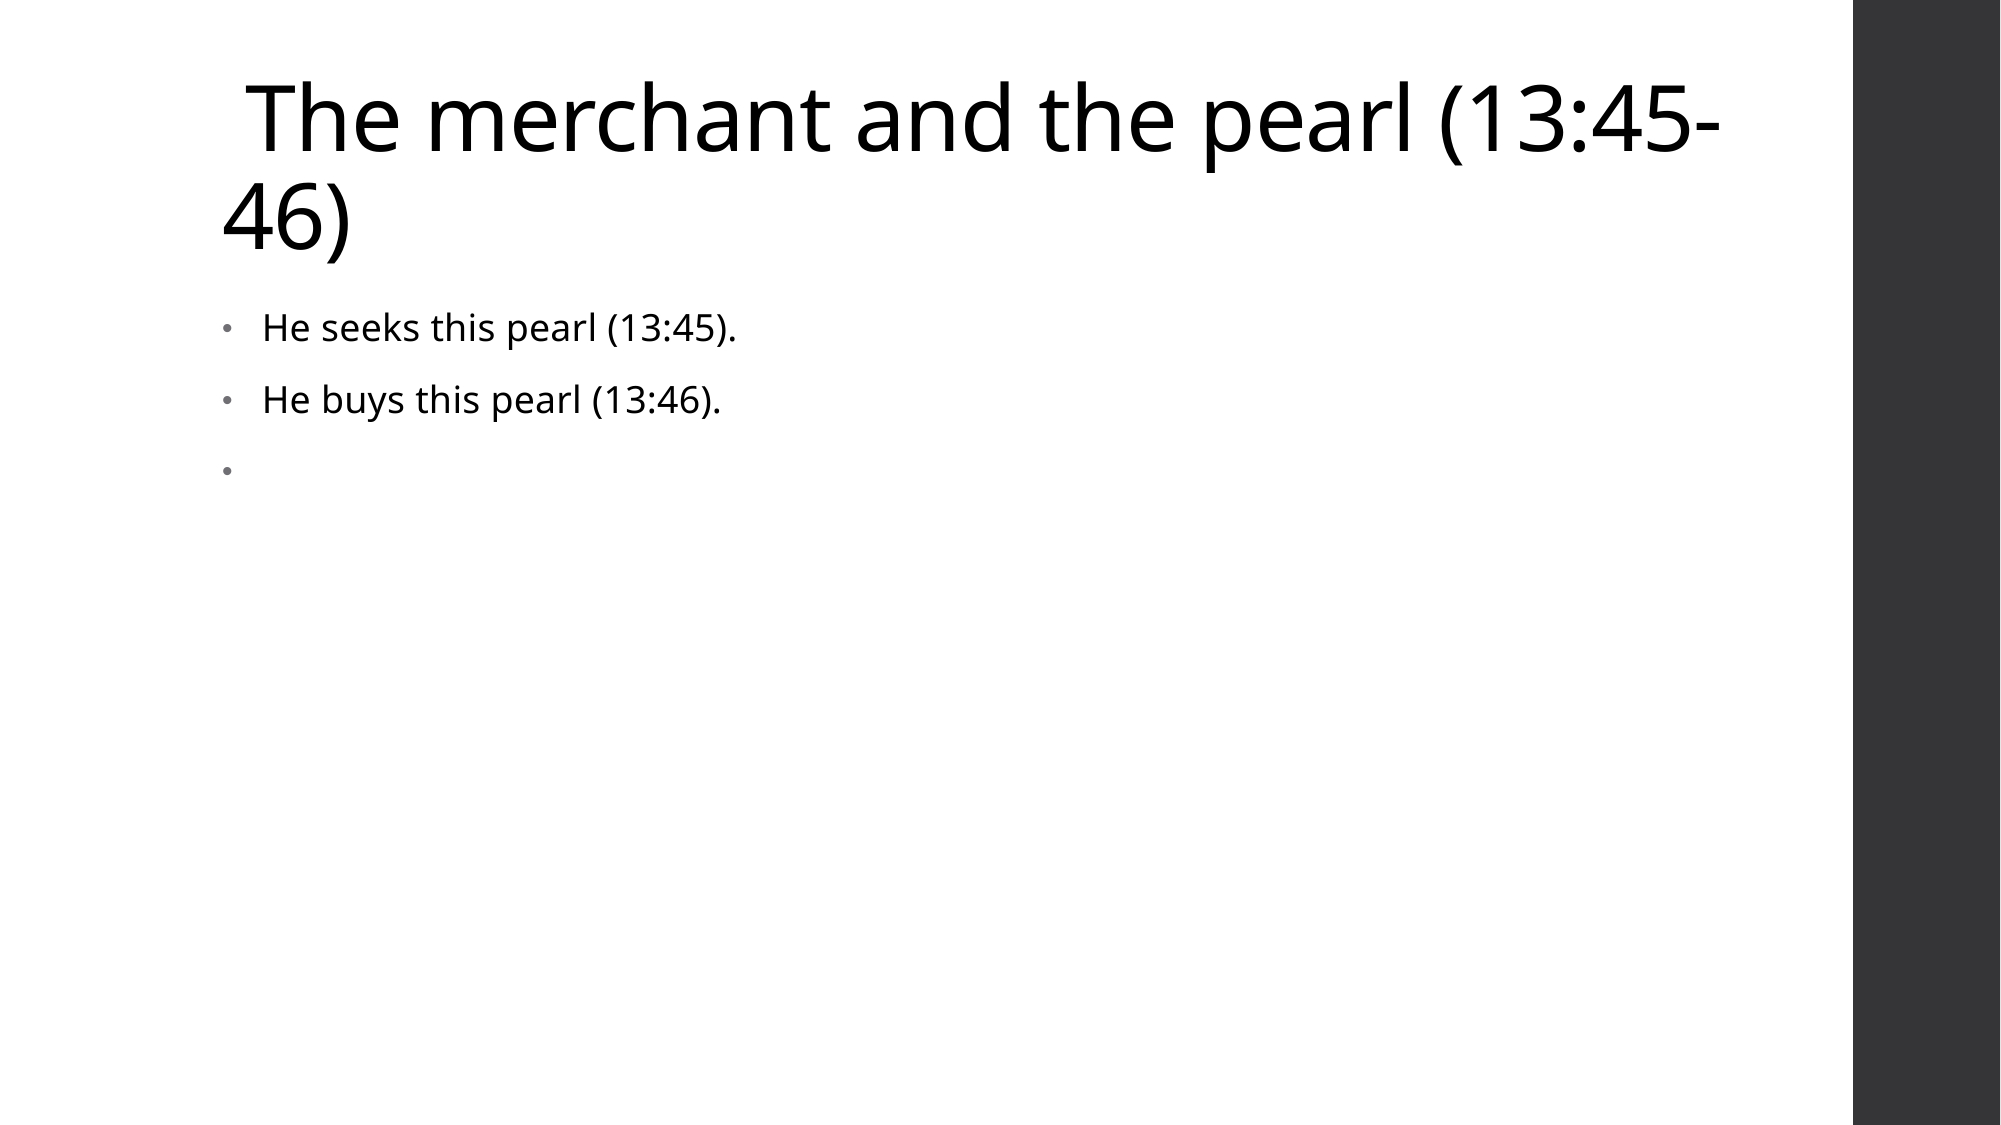

# The merchant and the pearl (13:45-46)
 He seeks this pearl (13:45).
 He buys this pearl (13:46).